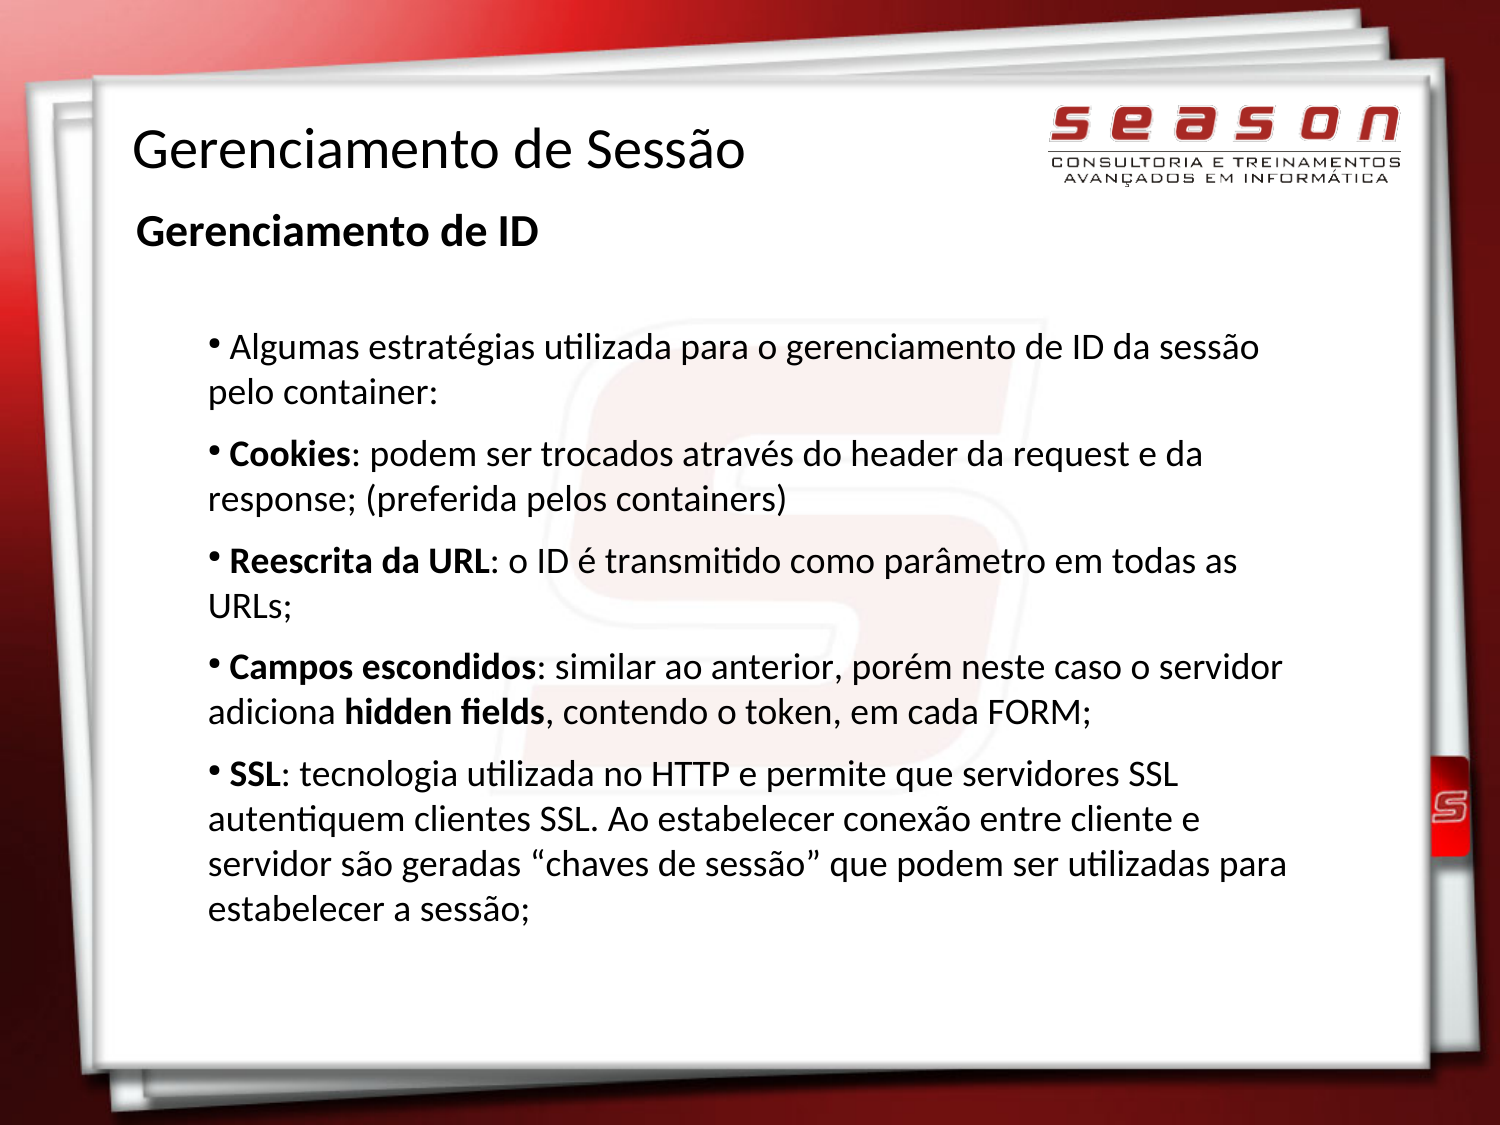

# Gerenciamento de Sessão
Gerenciamento de ID
 Algumas estratégias utilizada para o gerenciamento de ID da sessão pelo container:
 Cookies: podem ser trocados através do header da request e da response; (preferida pelos containers)
 Reescrita da URL: o ID é transmitido como parâmetro em todas as URLs;
 Campos escondidos: similar ao anterior, porém neste caso o servidor adiciona hidden fields, contendo o token, em cada FORM;
 SSL: tecnologia utilizada no HTTP e permite que servidores SSL autentiquem clientes SSL. Ao estabelecer conexão entre cliente e servidor são geradas “chaves de sessão” que podem ser utilizadas para estabelecer a sessão;